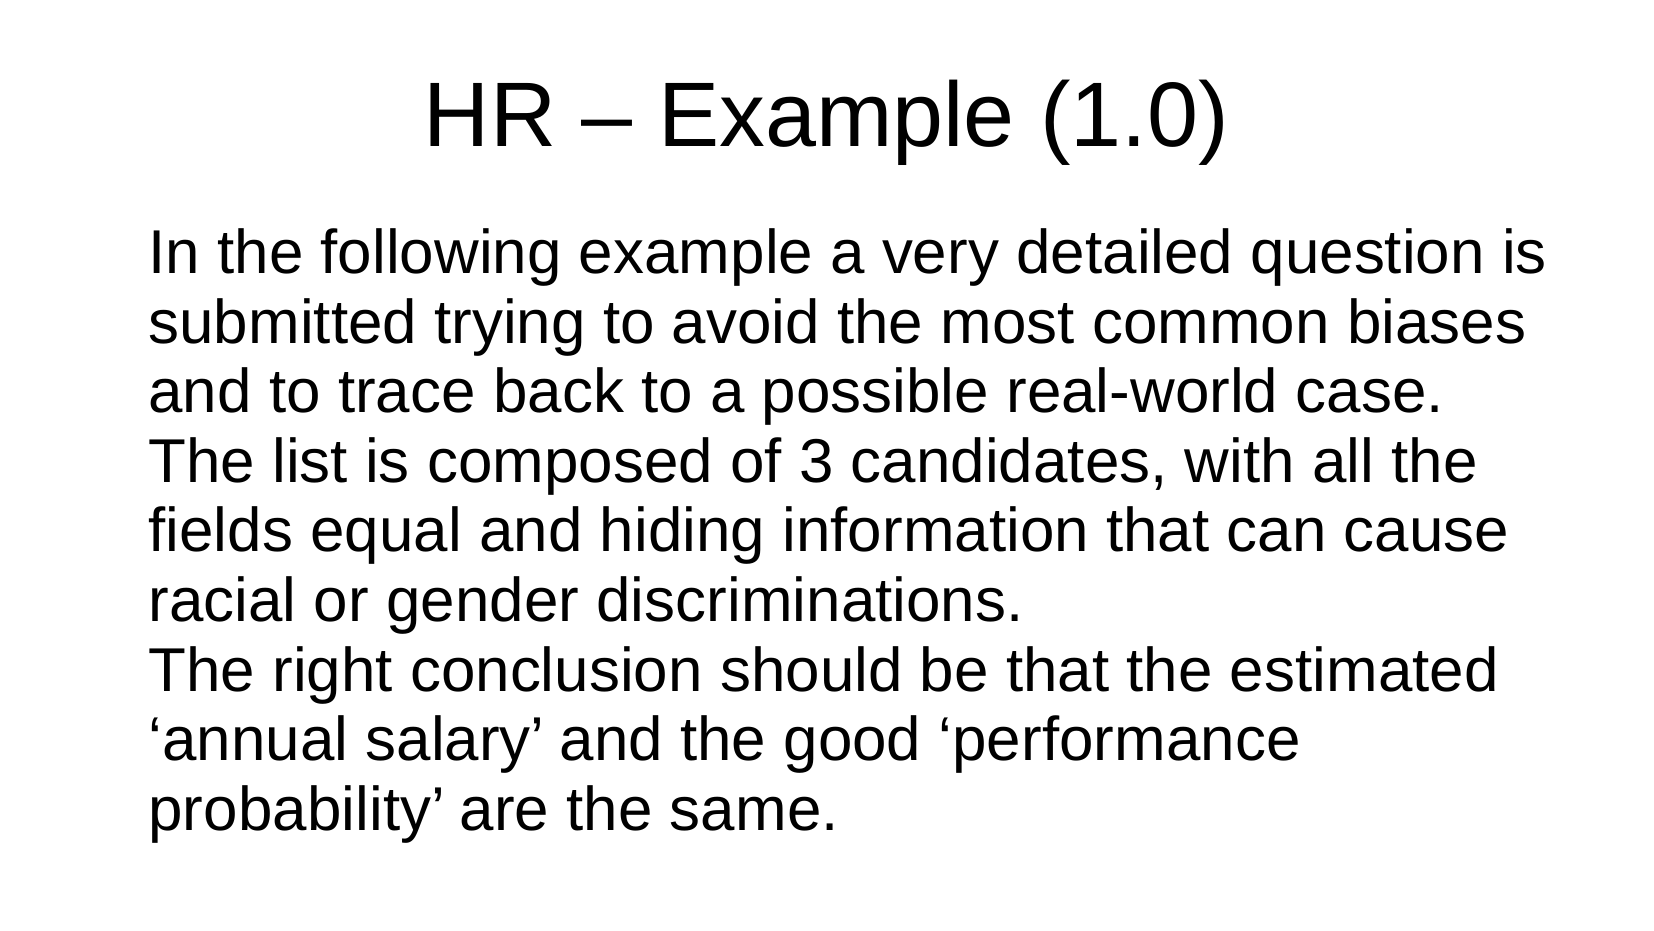

# HR – Example (1.0)
In the following example a very detailed question is submitted trying to avoid the most common biases and to trace back to a possible real-world case.
The list is composed of 3 candidates, with all the fields equal and hiding information that can cause racial or gender discriminations.
The right conclusion should be that the estimated ‘annual salary’ and the good ‘performance probability’ are the same.